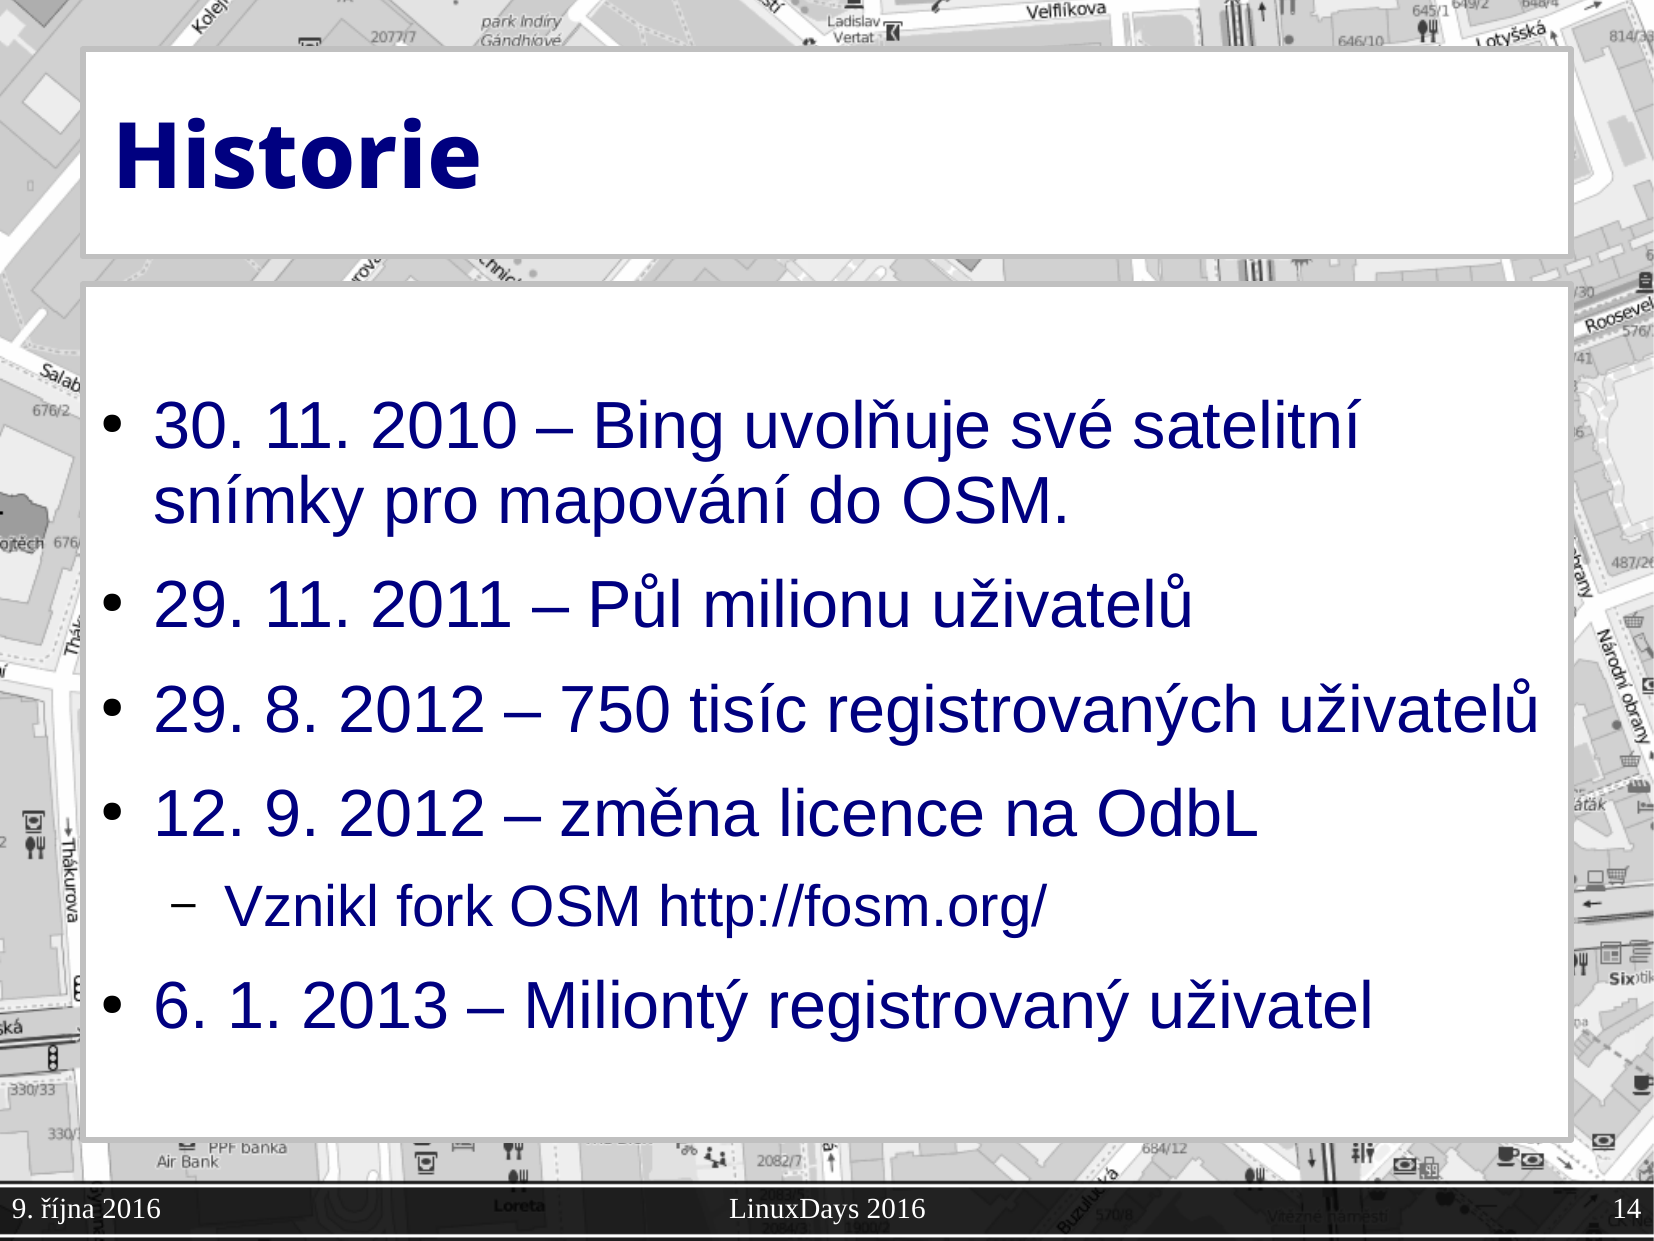

# Historie
30. 11. 2010 – Bing uvolňuje své satelitní snímky pro mapování do OSM.
29. 11. 2011 – Půl milionu uživatelů
29. 8. 2012 – 750 tisíc registrovaných uživatelů
12. 9. 2012 – změna licence na OdbL
Vznikl fork OSM http://fosm.org/
6. 1. 2013 – Miliontý registrovaný uživatel
18. listopadu 2015
Marián Kyral - GISday 2015, Praha
14